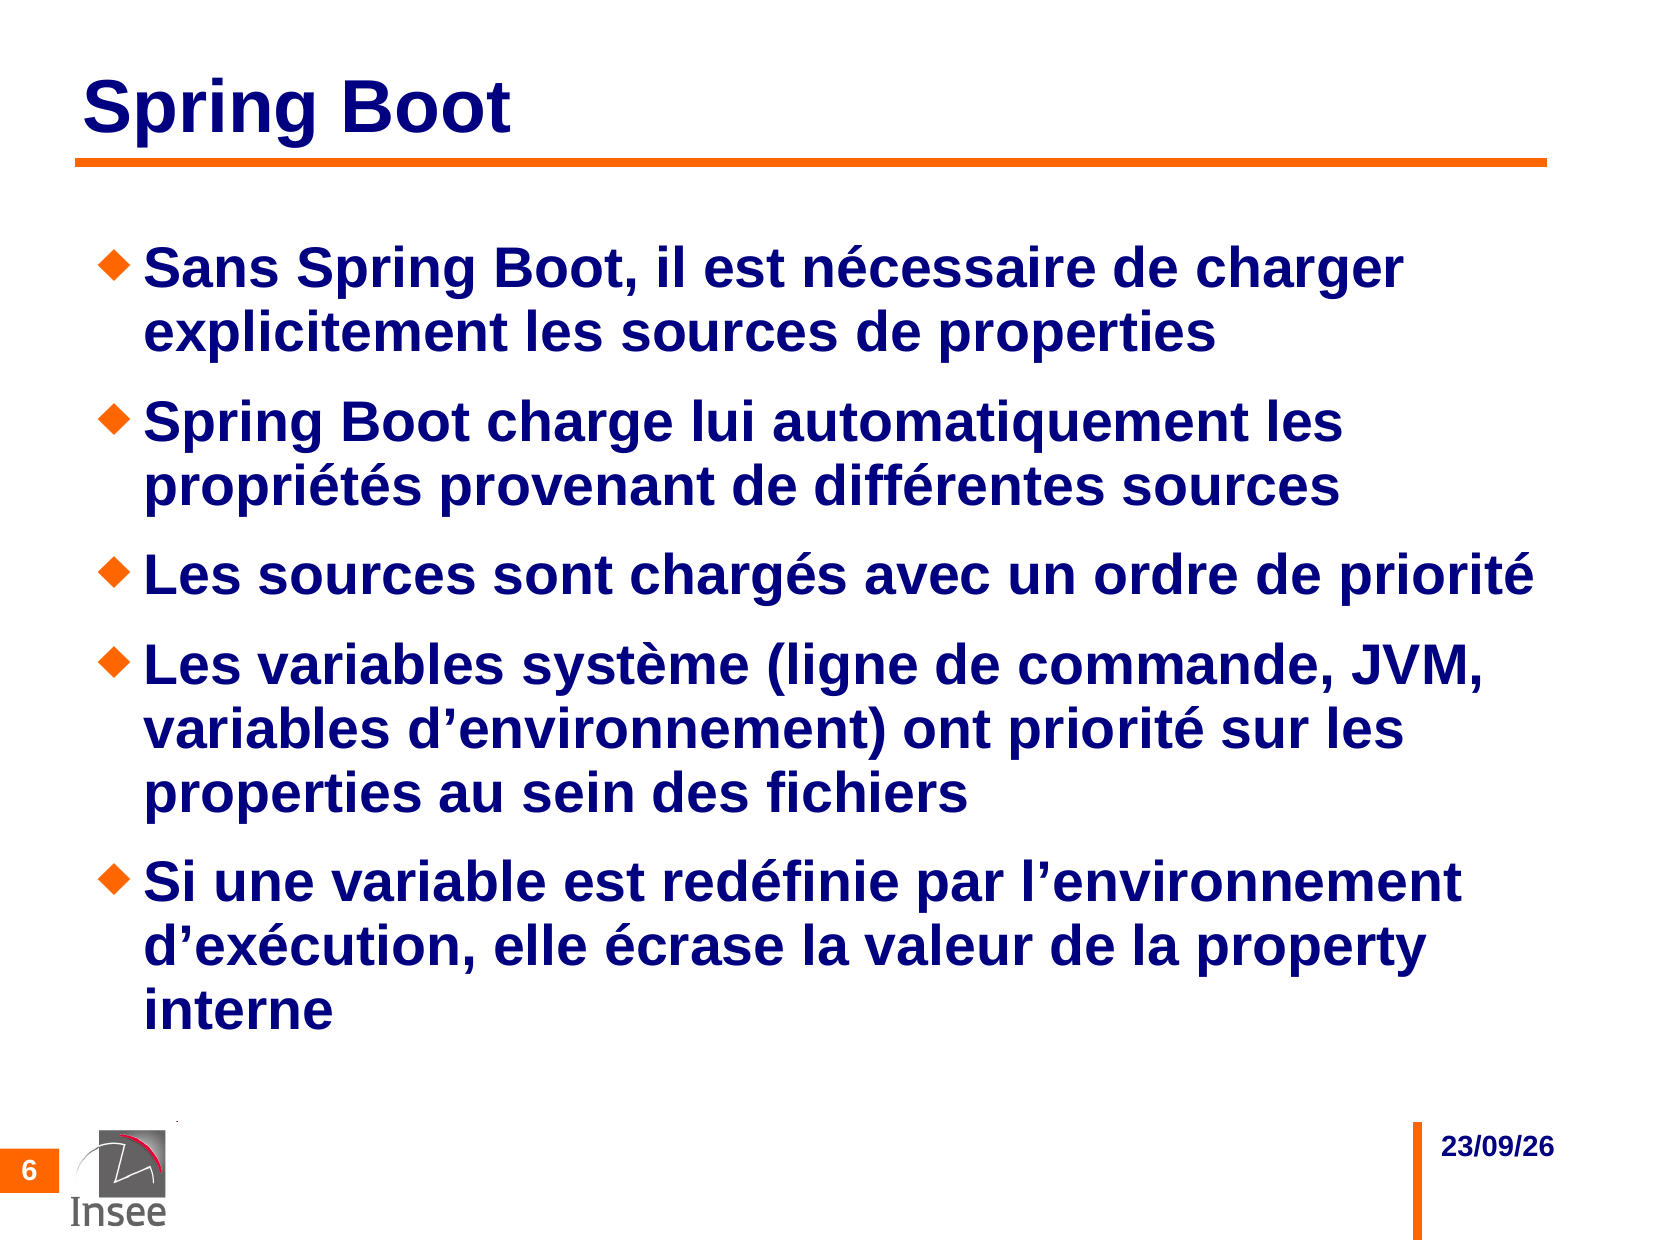

# Spring Boot
Sans Spring Boot, il est nécessaire de charger explicitement les sources de properties
Spring Boot charge lui automatiquement les propriétés provenant de différentes sources
Les sources sont chargés avec un ordre de priorité
Les variables système (ligne de commande, JVM, variables d’environnement) ont priorité sur les properties au sein des fichiers
Si une variable est redéfinie par l’environnement d’exécution, elle écrase la valeur de la property interne
6